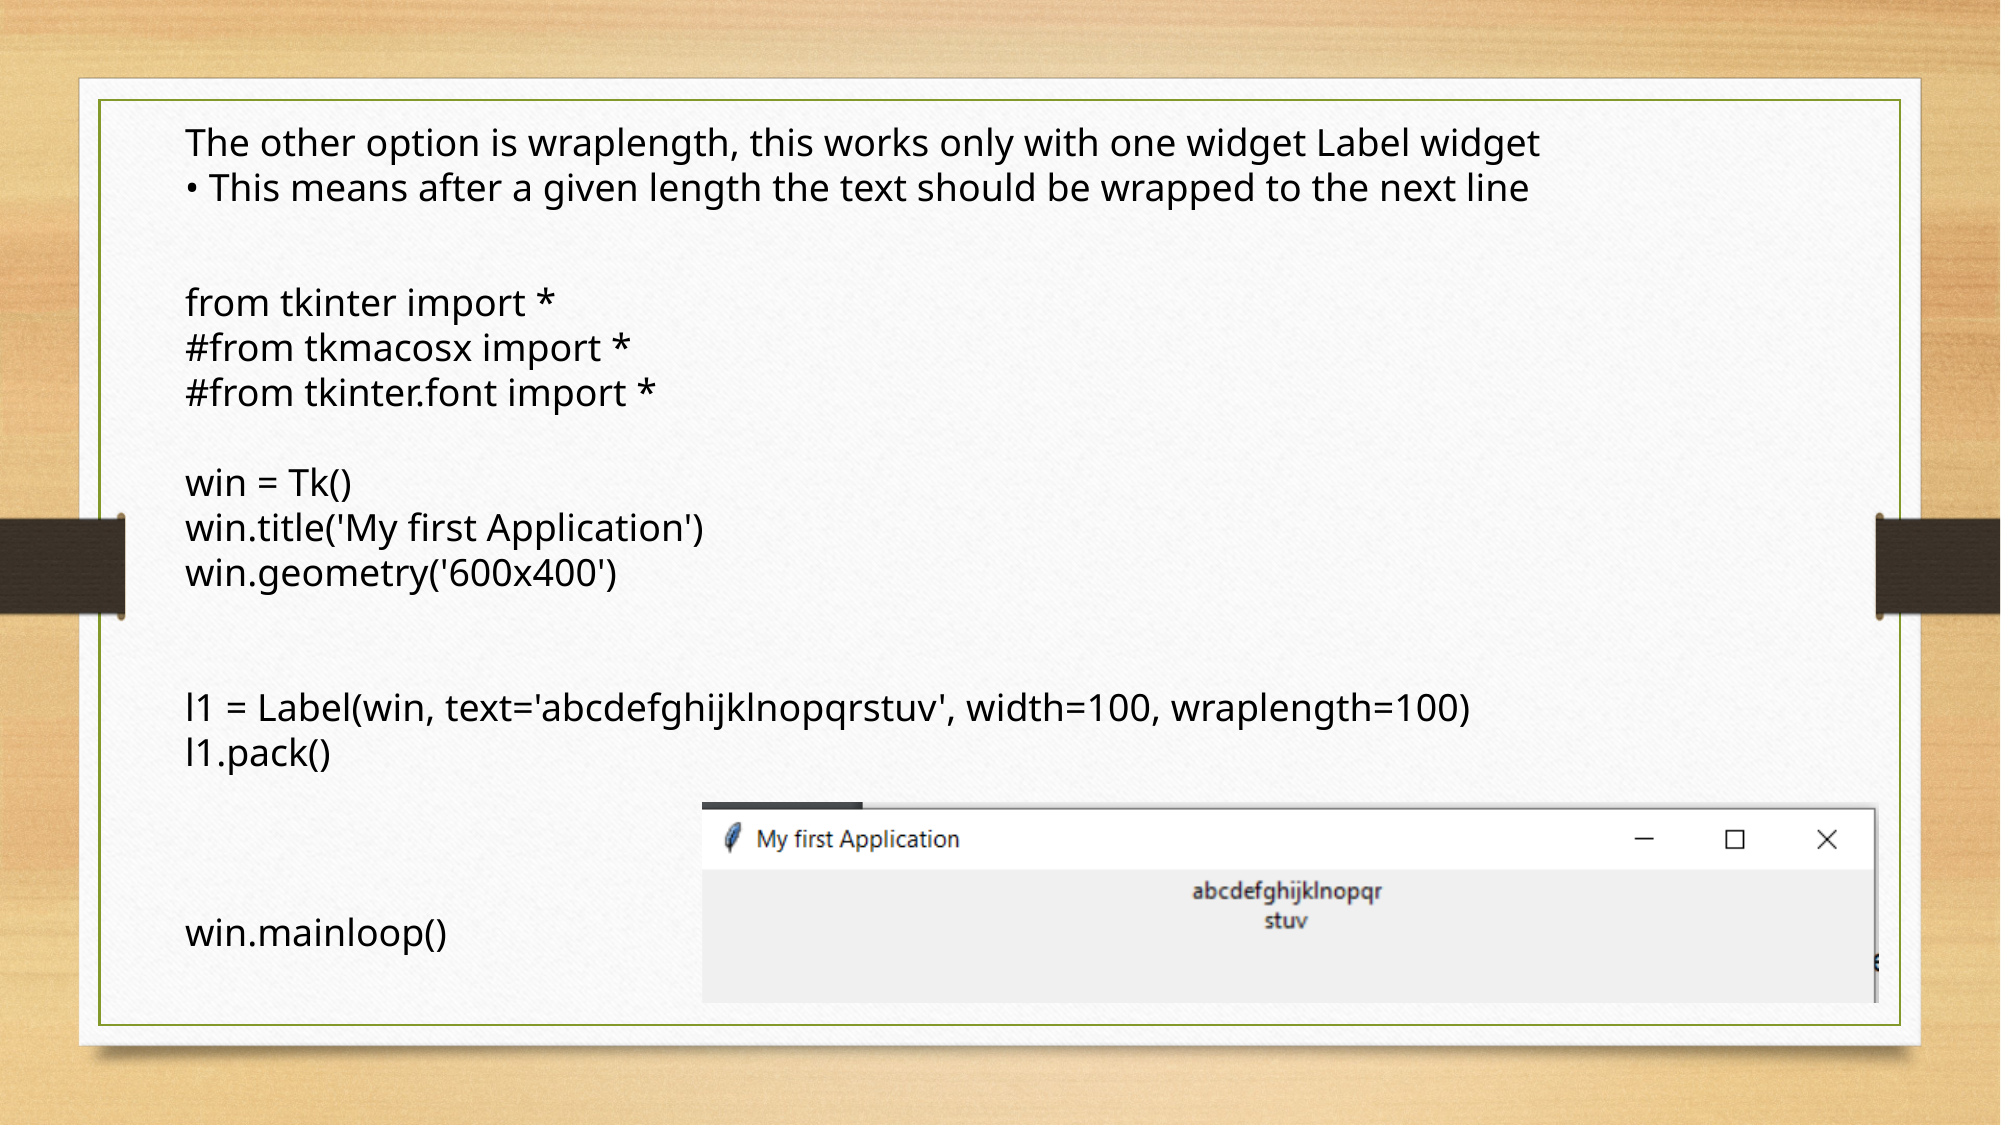

The other option is wraplength, this works only with one widget Label widget
• This means after a given length the text should be wrapped to the next line
from tkinter import *
#from tkmacosx import *
#from tkinter.font import *
win = Tk()
win.title('My first Application')
win.geometry('600x400')
l1 = Label(win, text='abcdefghijklnopqrstuv', width=100, wraplength=100)
l1.pack()
win.mainloop()